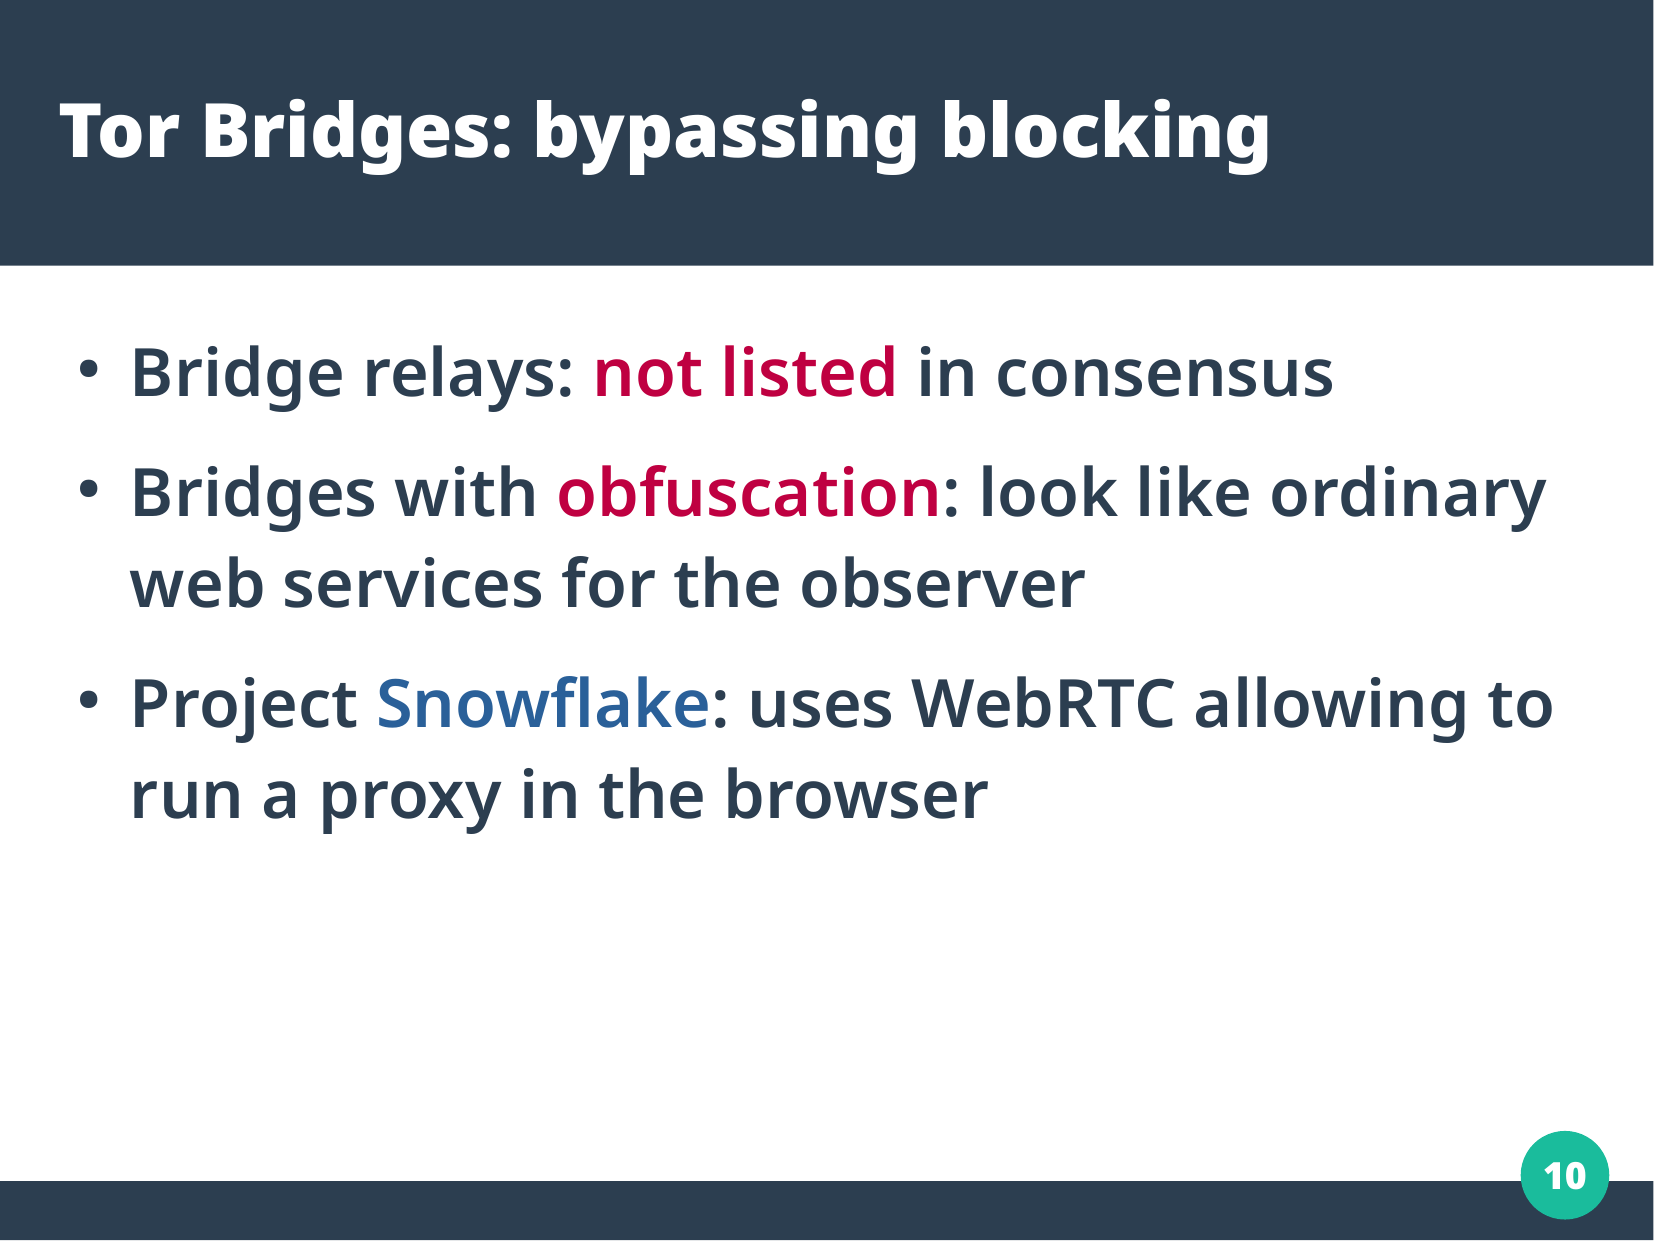

# Tor Bridges: bypassing blocking
Bridge relays: not listed in consensus
Bridges with obfuscation: look like ordinary web services for the observer
Project Snowflake: uses WebRTC allowing to run a proxy in the browser
10